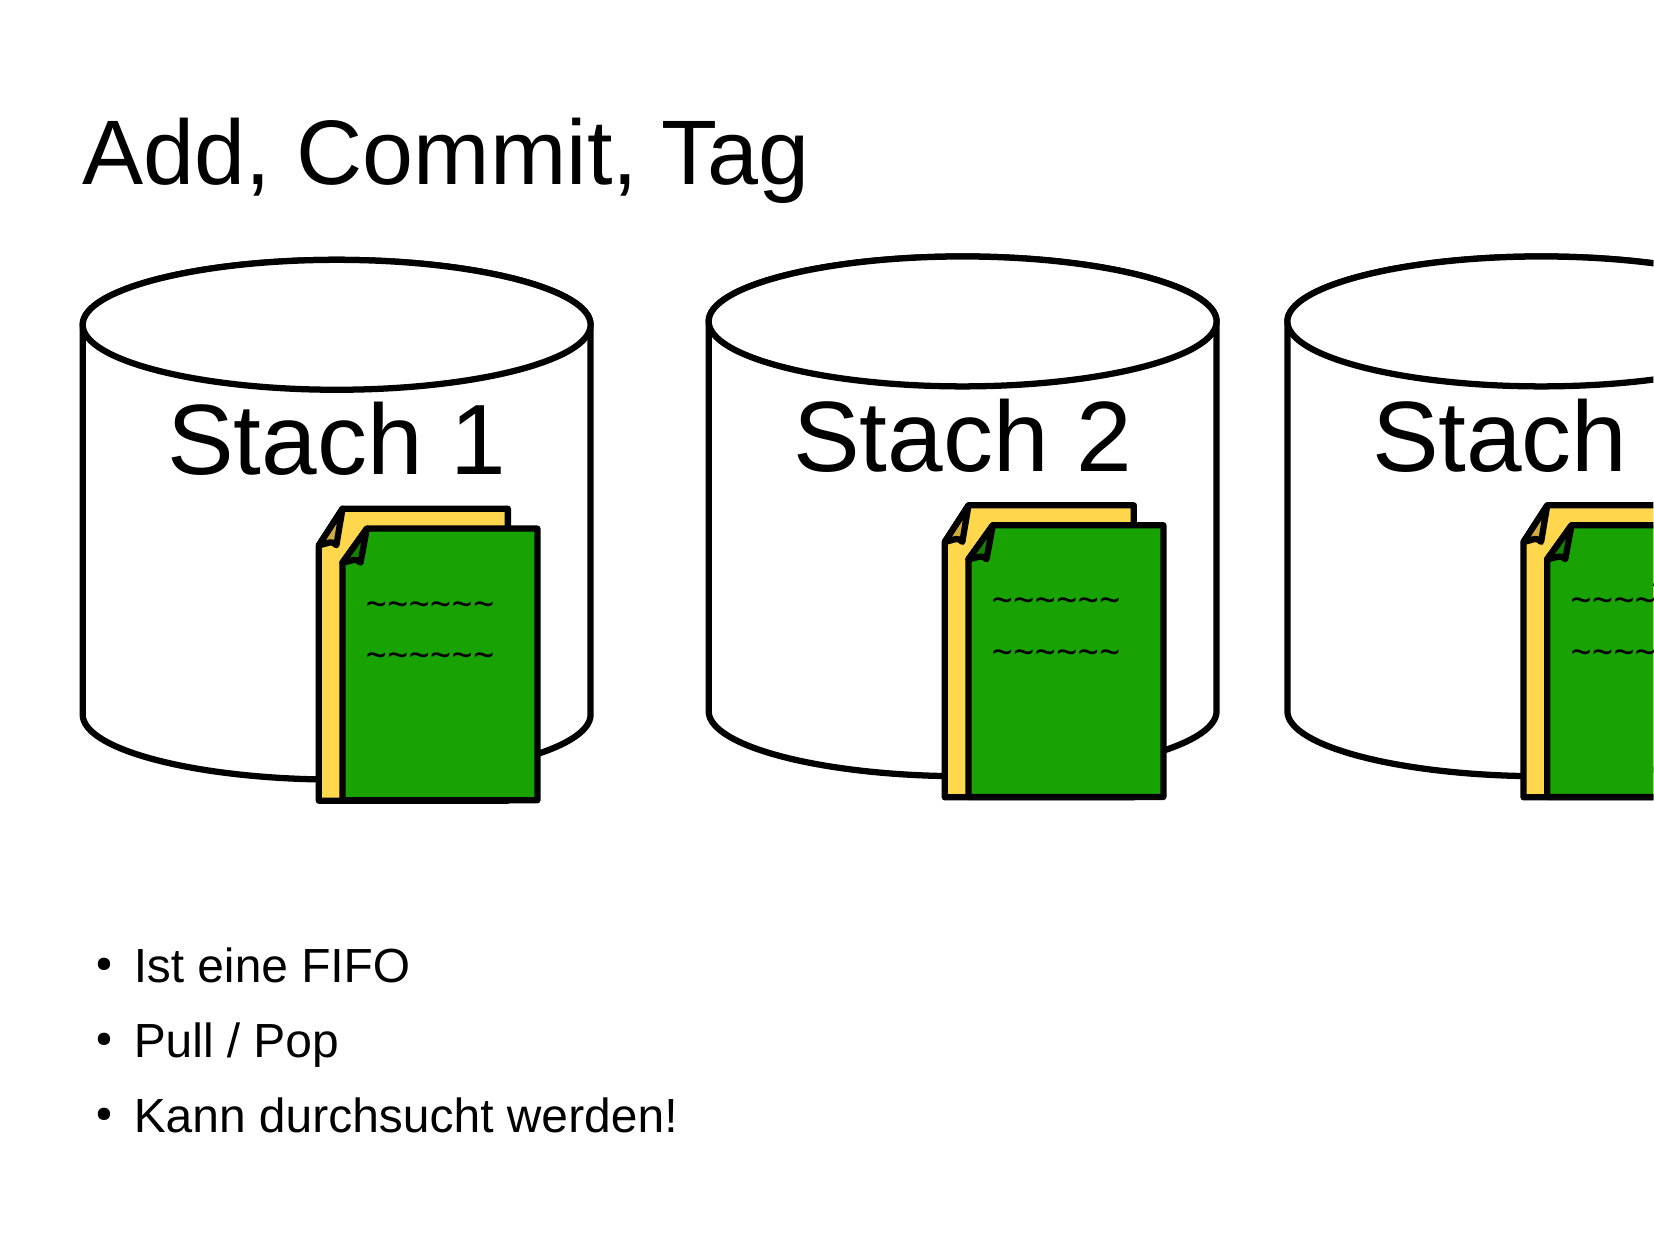

# Add, Commit, Tag
Stach 2
Stach 3
Stach 1
~~~~~~~~~~
~~~~~~~~~~
~~~~~~~~~~
~~~~~~~~~~~~
~~~~~~~~~~~~
~~~~~~~~~~~~
Ist eine FIFO
Pull / Pop
Kann durchsucht werden!